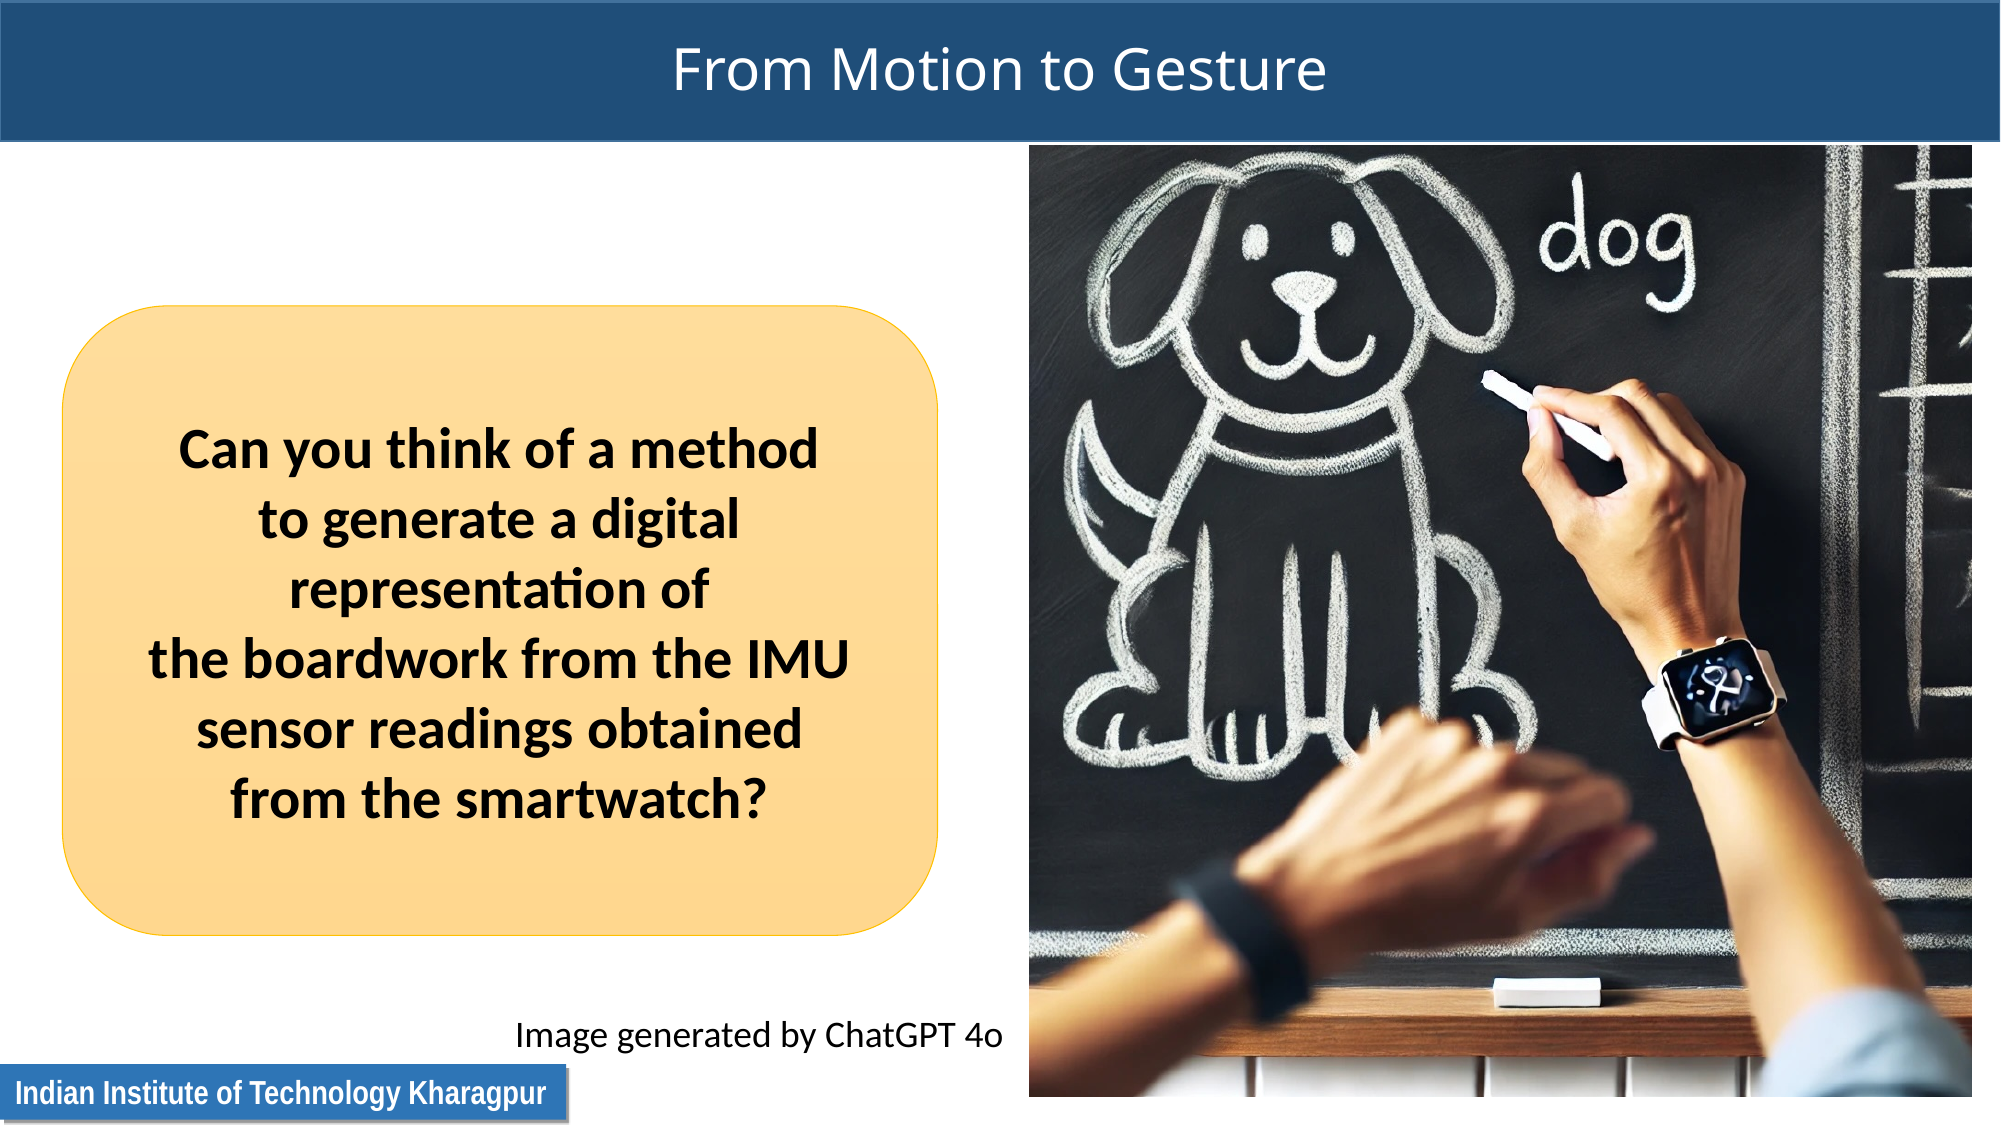

# From Motion to Gesture
Can you think of a method to generate a digital representation of the boardwork from the IMU sensor readings obtained from the smartwatch?
Image generated by ChatGPT 4o